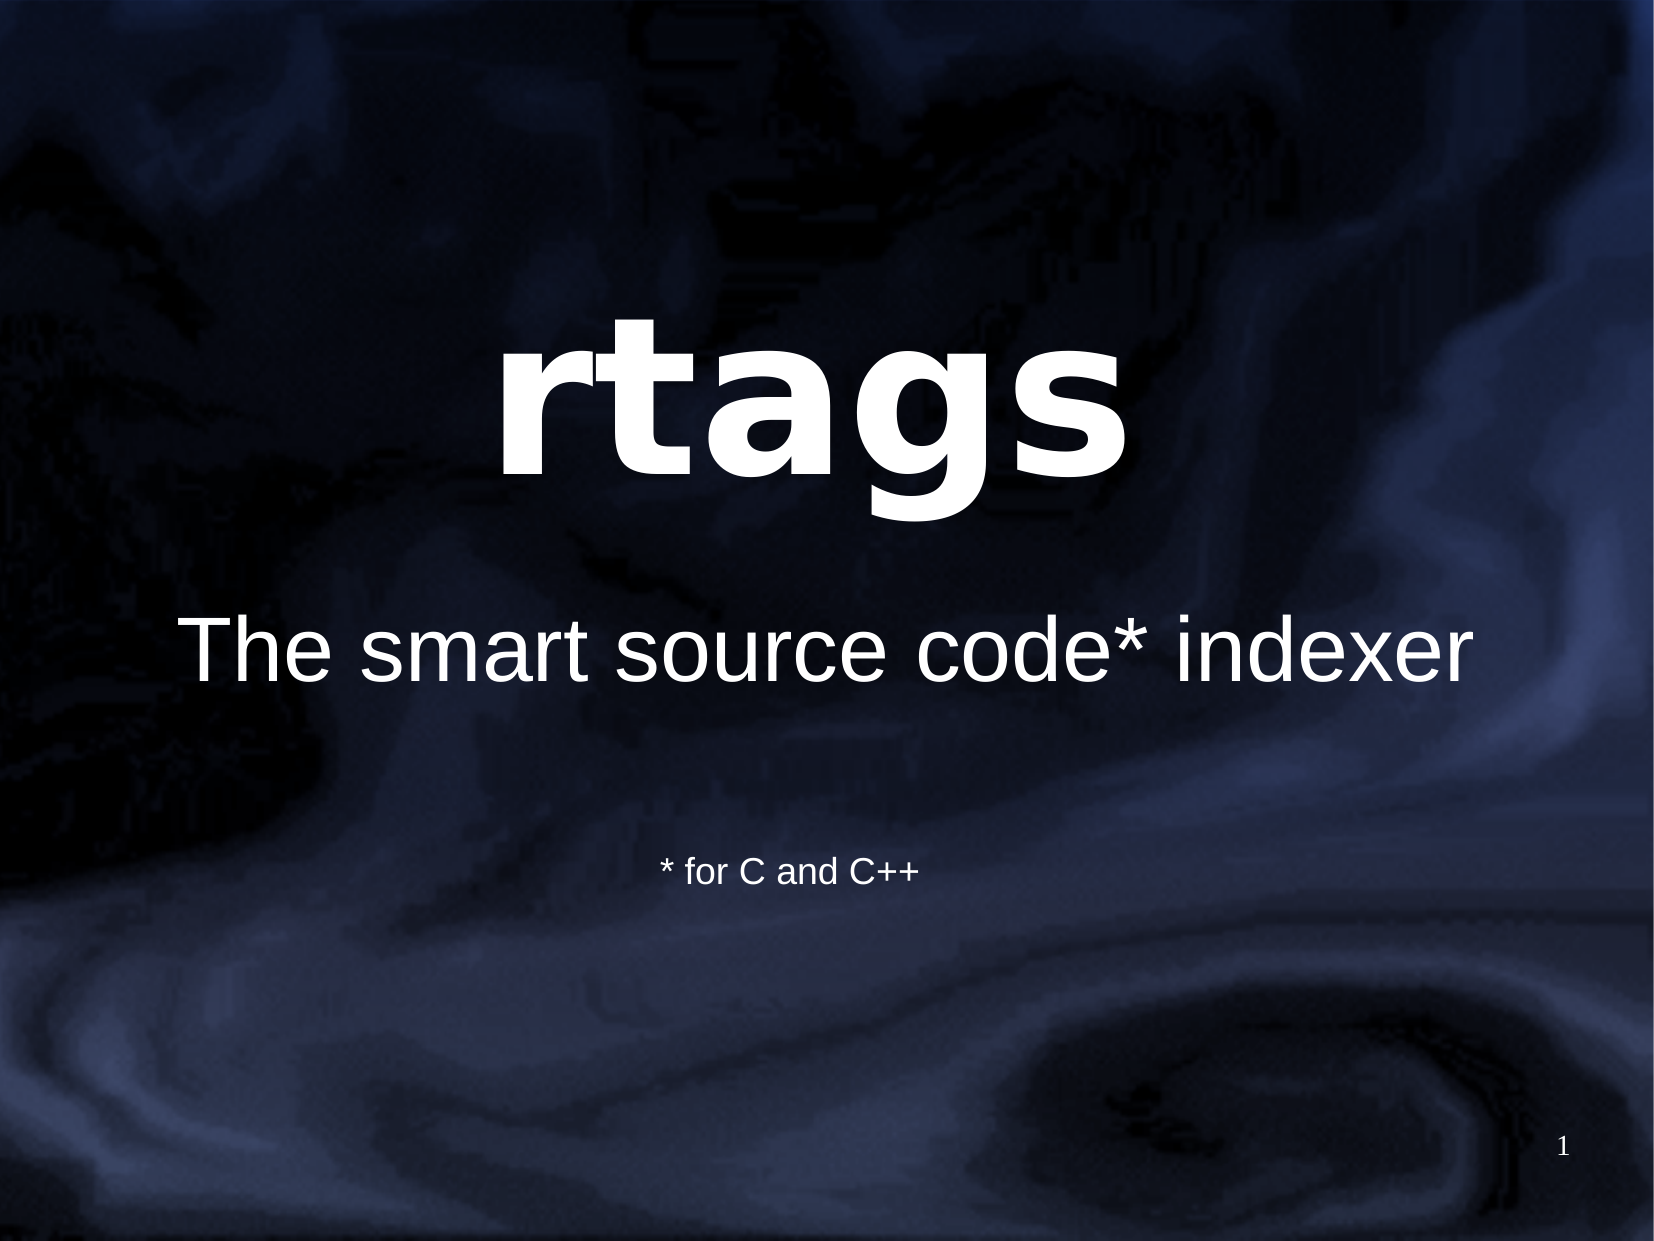

# rtags
The smart source code* indexer
* for C and C++
1